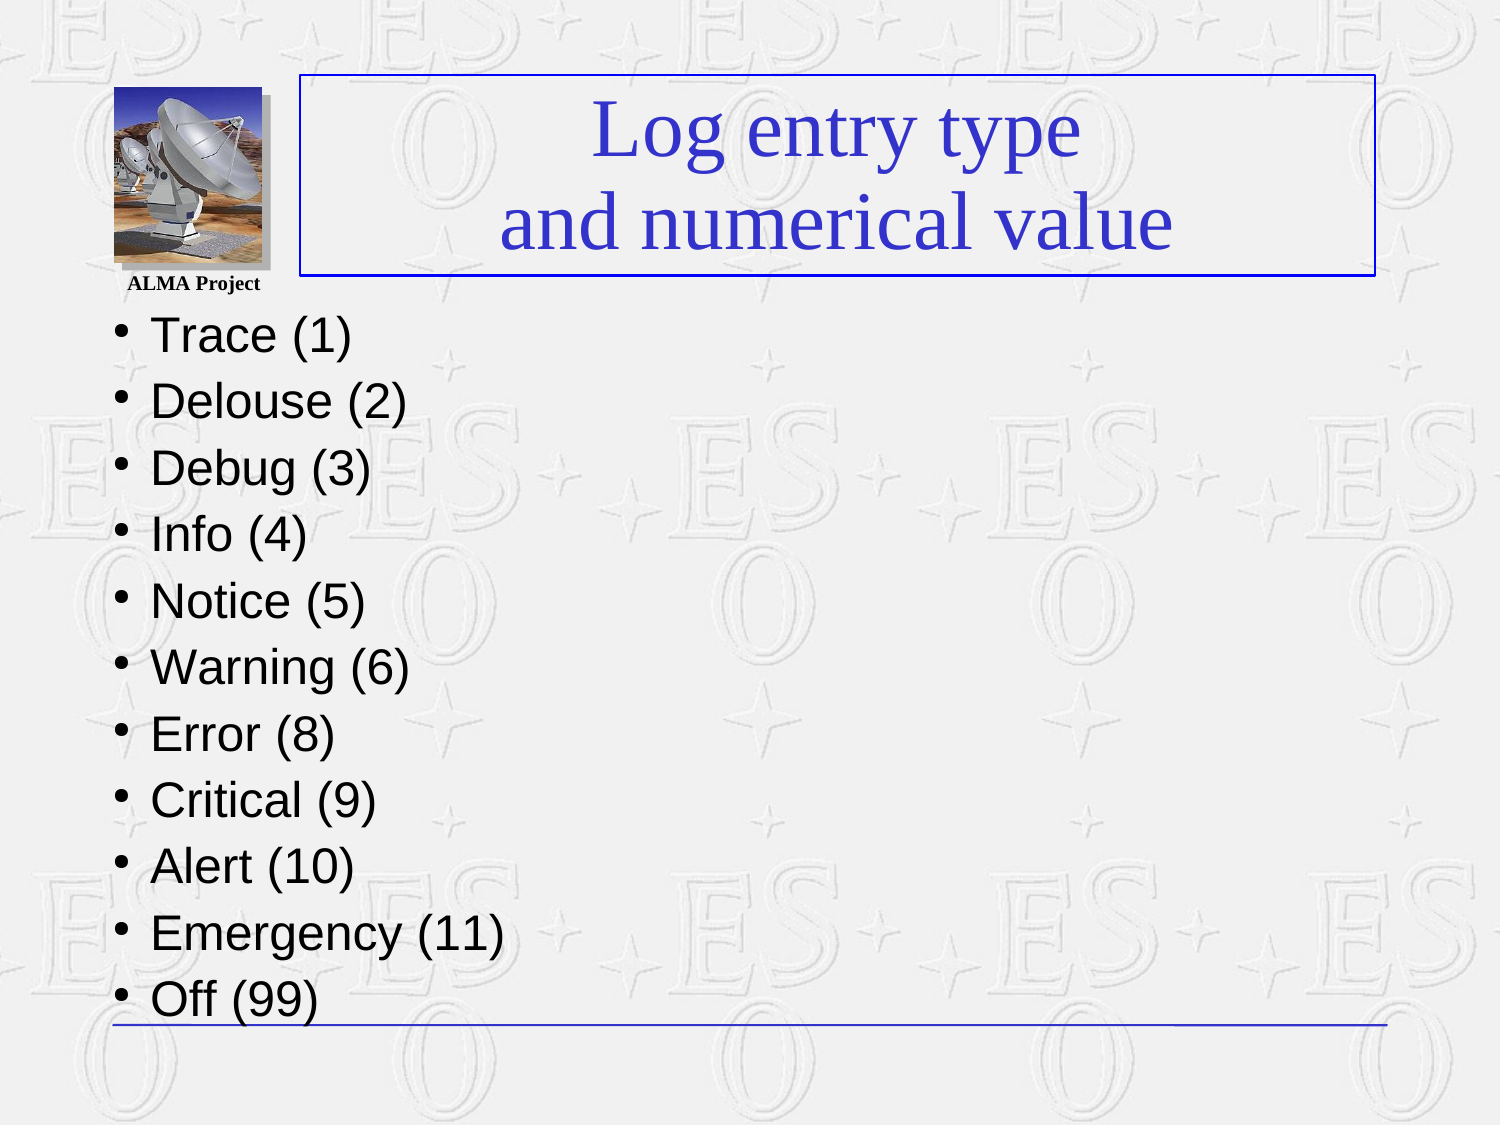

# Log entry type and numerical value
Trace (1)
Delouse (2)
Debug (3)
Info (4)
Notice (5)
Warning (6)
Error (8)
Critical (9)
Alert (10)
Emergency (11)
Off (99)